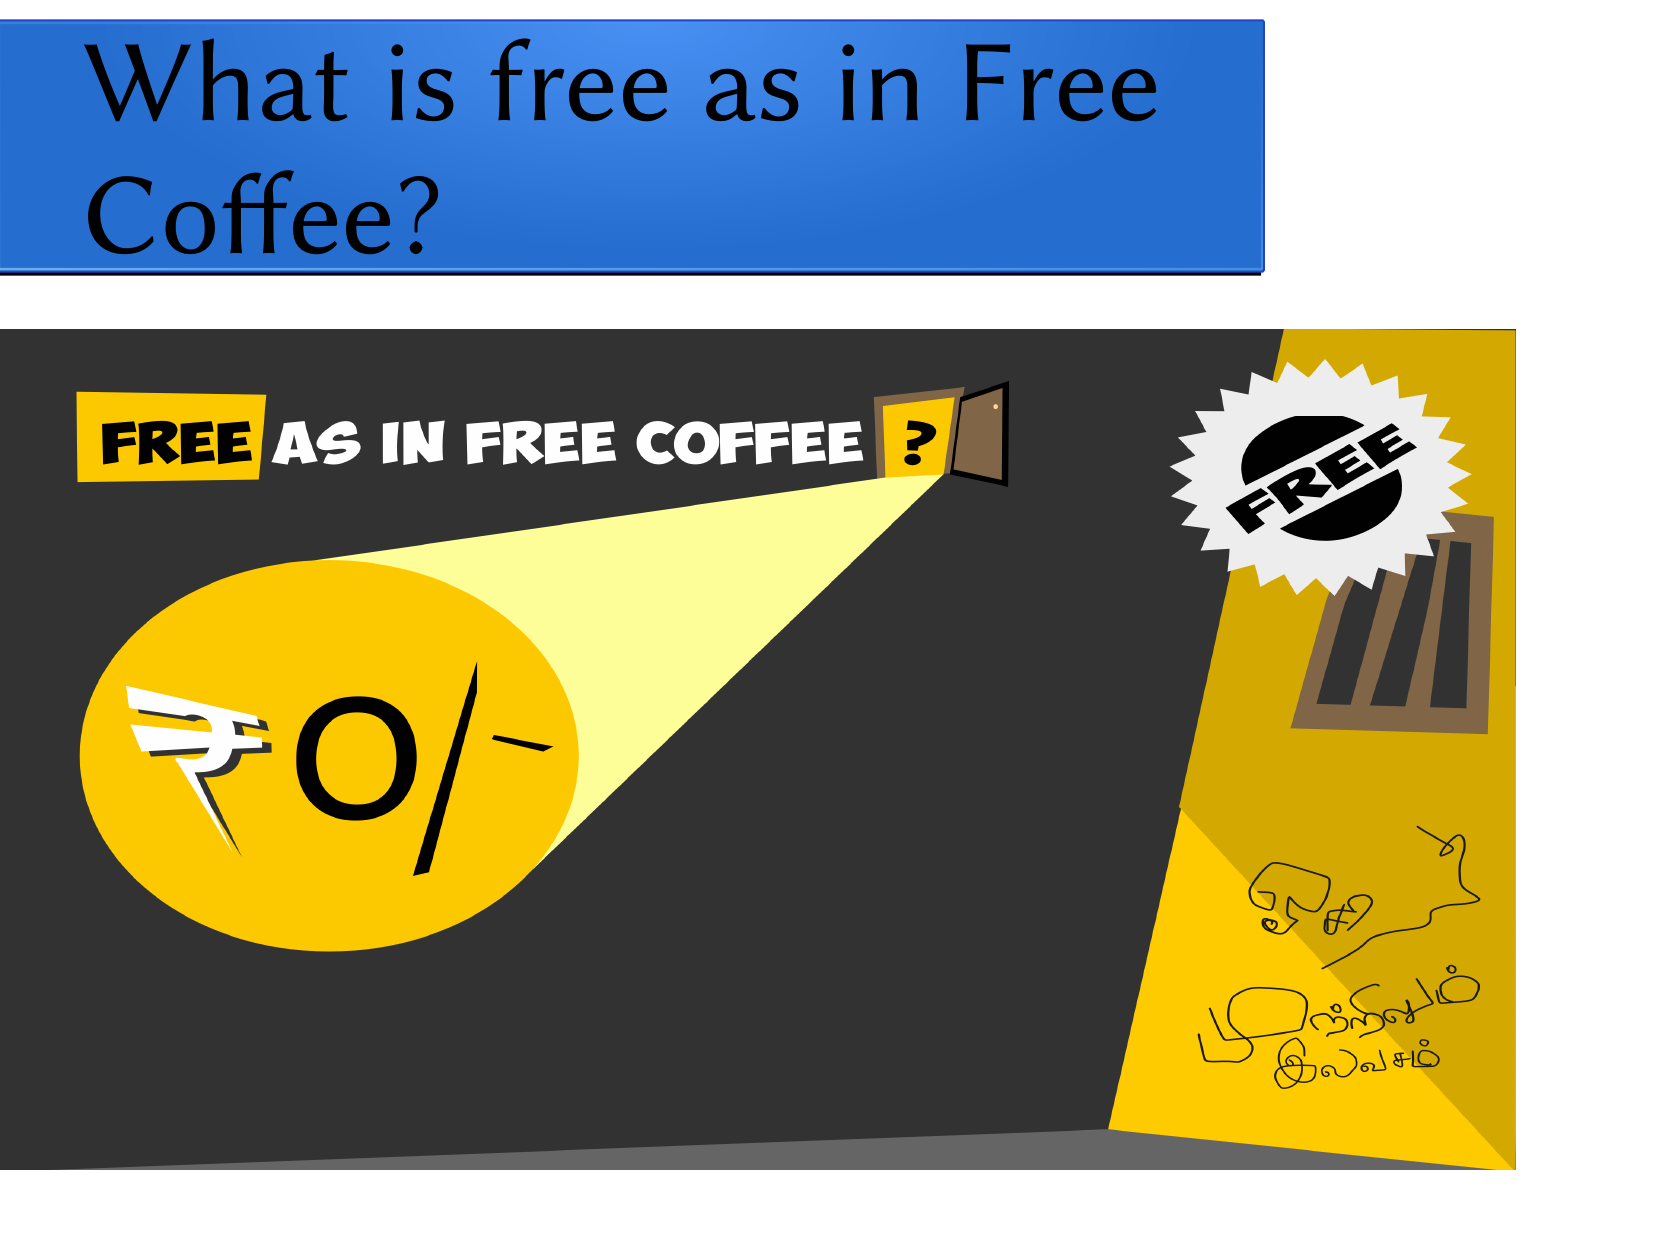

# What is free as in Free Coffee?